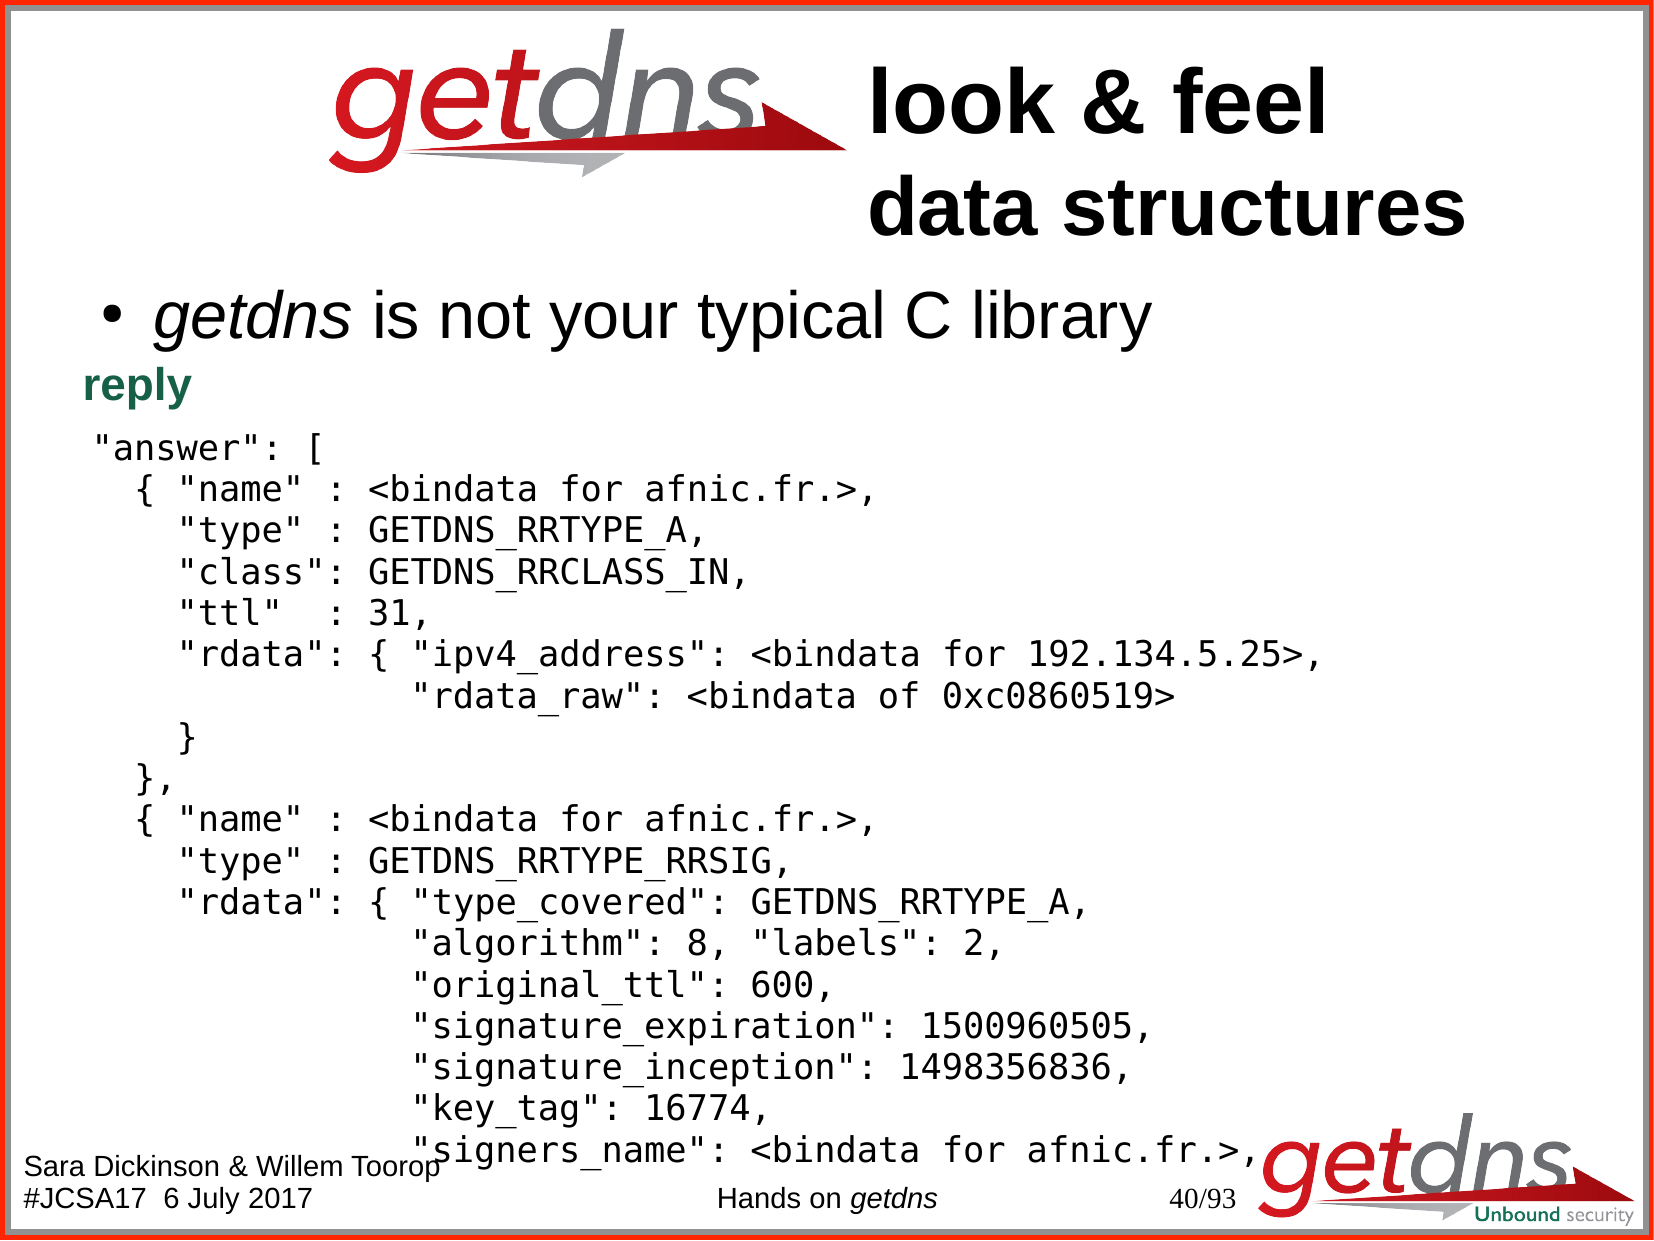

look & feel
							 data structures
# getdns is not your typical C library
reply
"answer": [
 { "name" : <bindata for afnic.fr.>,
 "type" : GETDNS_RRTYPE_A,
 "class": GETDNS_RRCLASS_IN,
 "ttl" : 31,
 "rdata": { "ipv4_address": <bindata for 192.134.5.25>,
 "rdata_raw": <bindata of 0xc0860519>
 }
 },
 { "name" : <bindata for afnic.fr.>,
 "type" : GETDNS_RRTYPE_RRSIG,
 "rdata": { "type_covered": GETDNS_RRTYPE_A,
 "algorithm": 8, "labels": 2,
 "original_ttl": 600,
 "signature_expiration": 1500960505,
 "signature_inception": 1498356836,
 "key_tag": 16774,
 "signers_name": <bindata for afnic.fr.>,
40